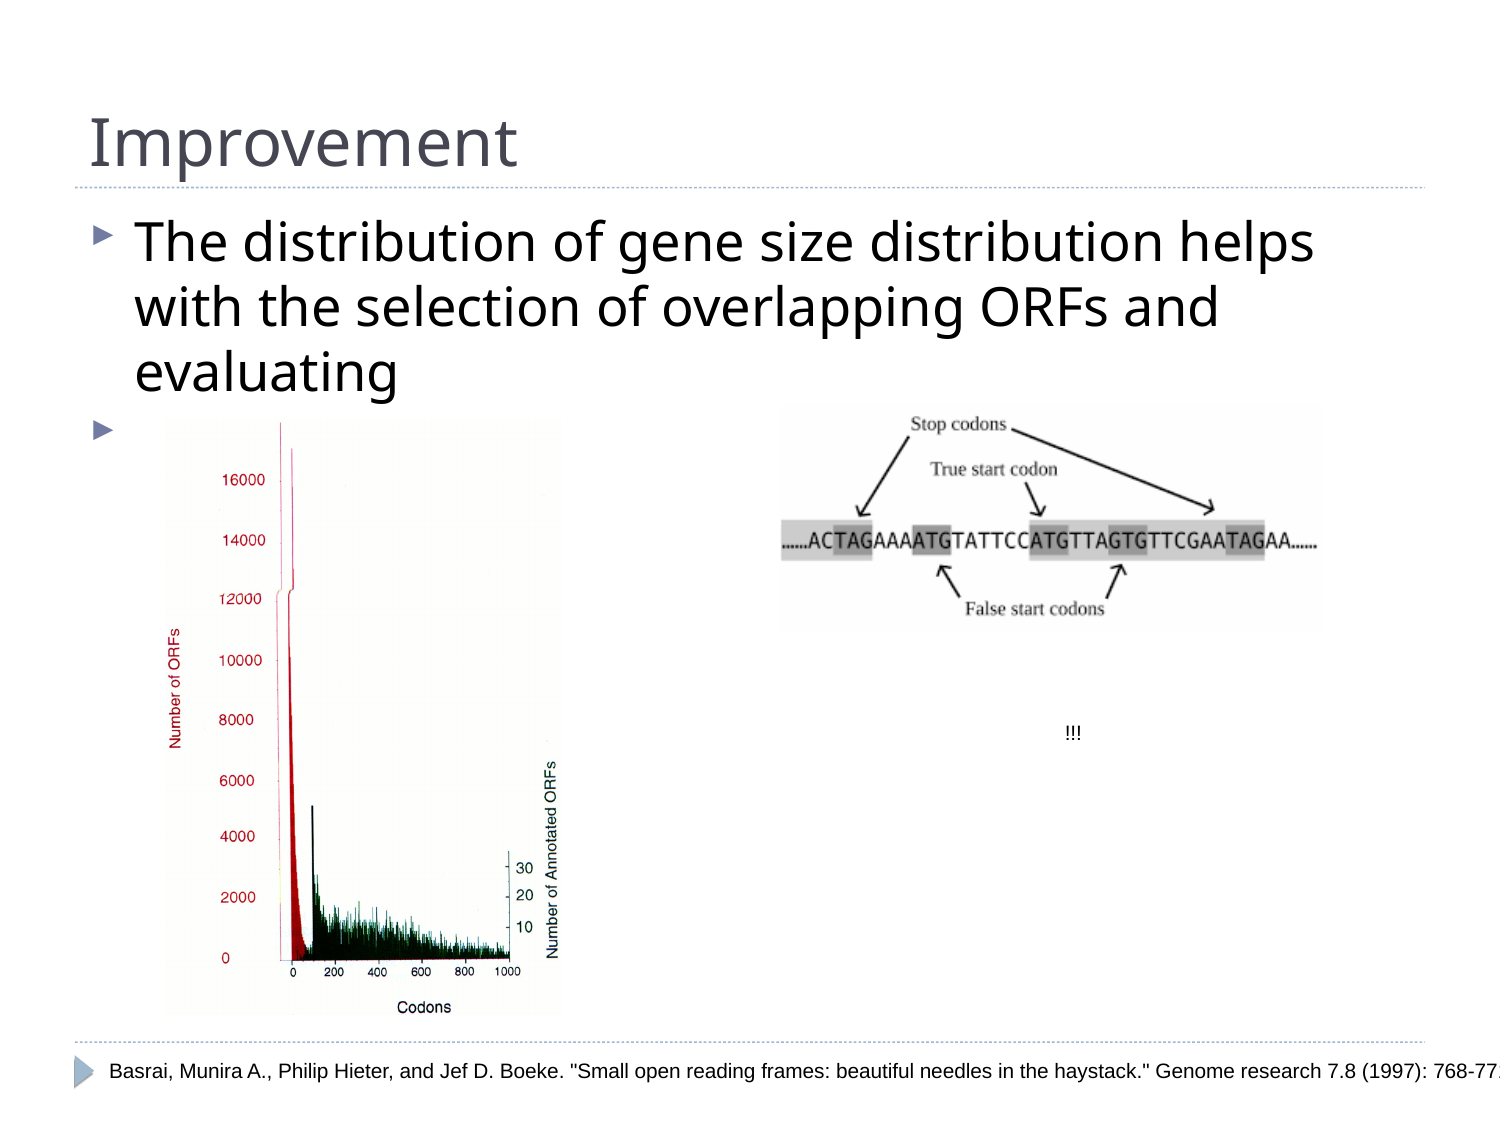

Improvement
The distribution of gene size distribution helps with the selection of overlapping ORFs and evaluating
!!!
Basrai, Munira A., Philip Hieter, and Jef D. Boeke. "Small open reading frames: beautiful needles in the haystack." Genome research 7.8 (1997): 768-771.